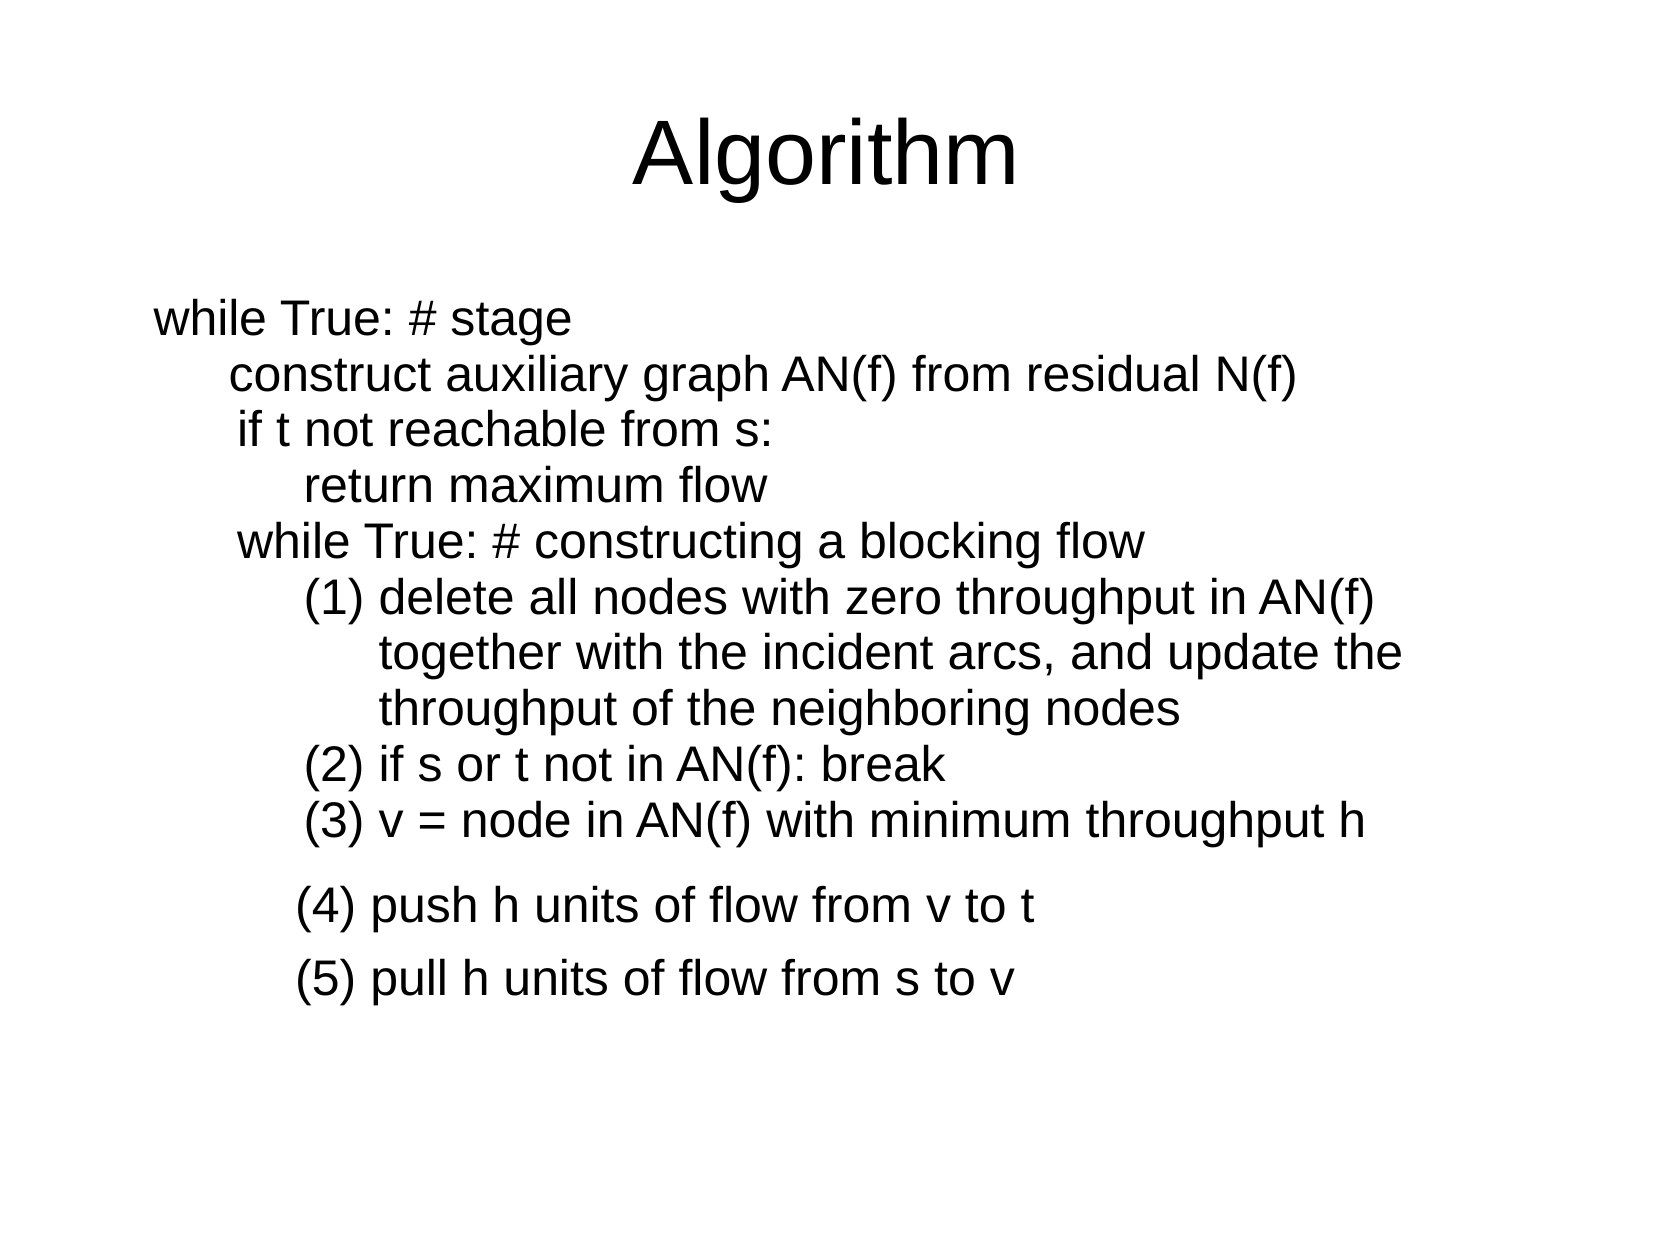

# Algorithm
while True: # stage
	construct auxiliary graph AN(f) from residual N(f)
 if t not reachable from s:
 	return maximum flow
 while True: # constructing a blocking flow
 	 	(1) delete all nodes with zero throughput in AN(f) 					together with the incident arcs, and update the 					throughput of the neighboring nodes
 		(2) if s or t not in AN(f): break
		(3) v = node in AN(f) with minimum throughput h
(4) push h units of flow from v to t
(5) pull h units of flow from s to v